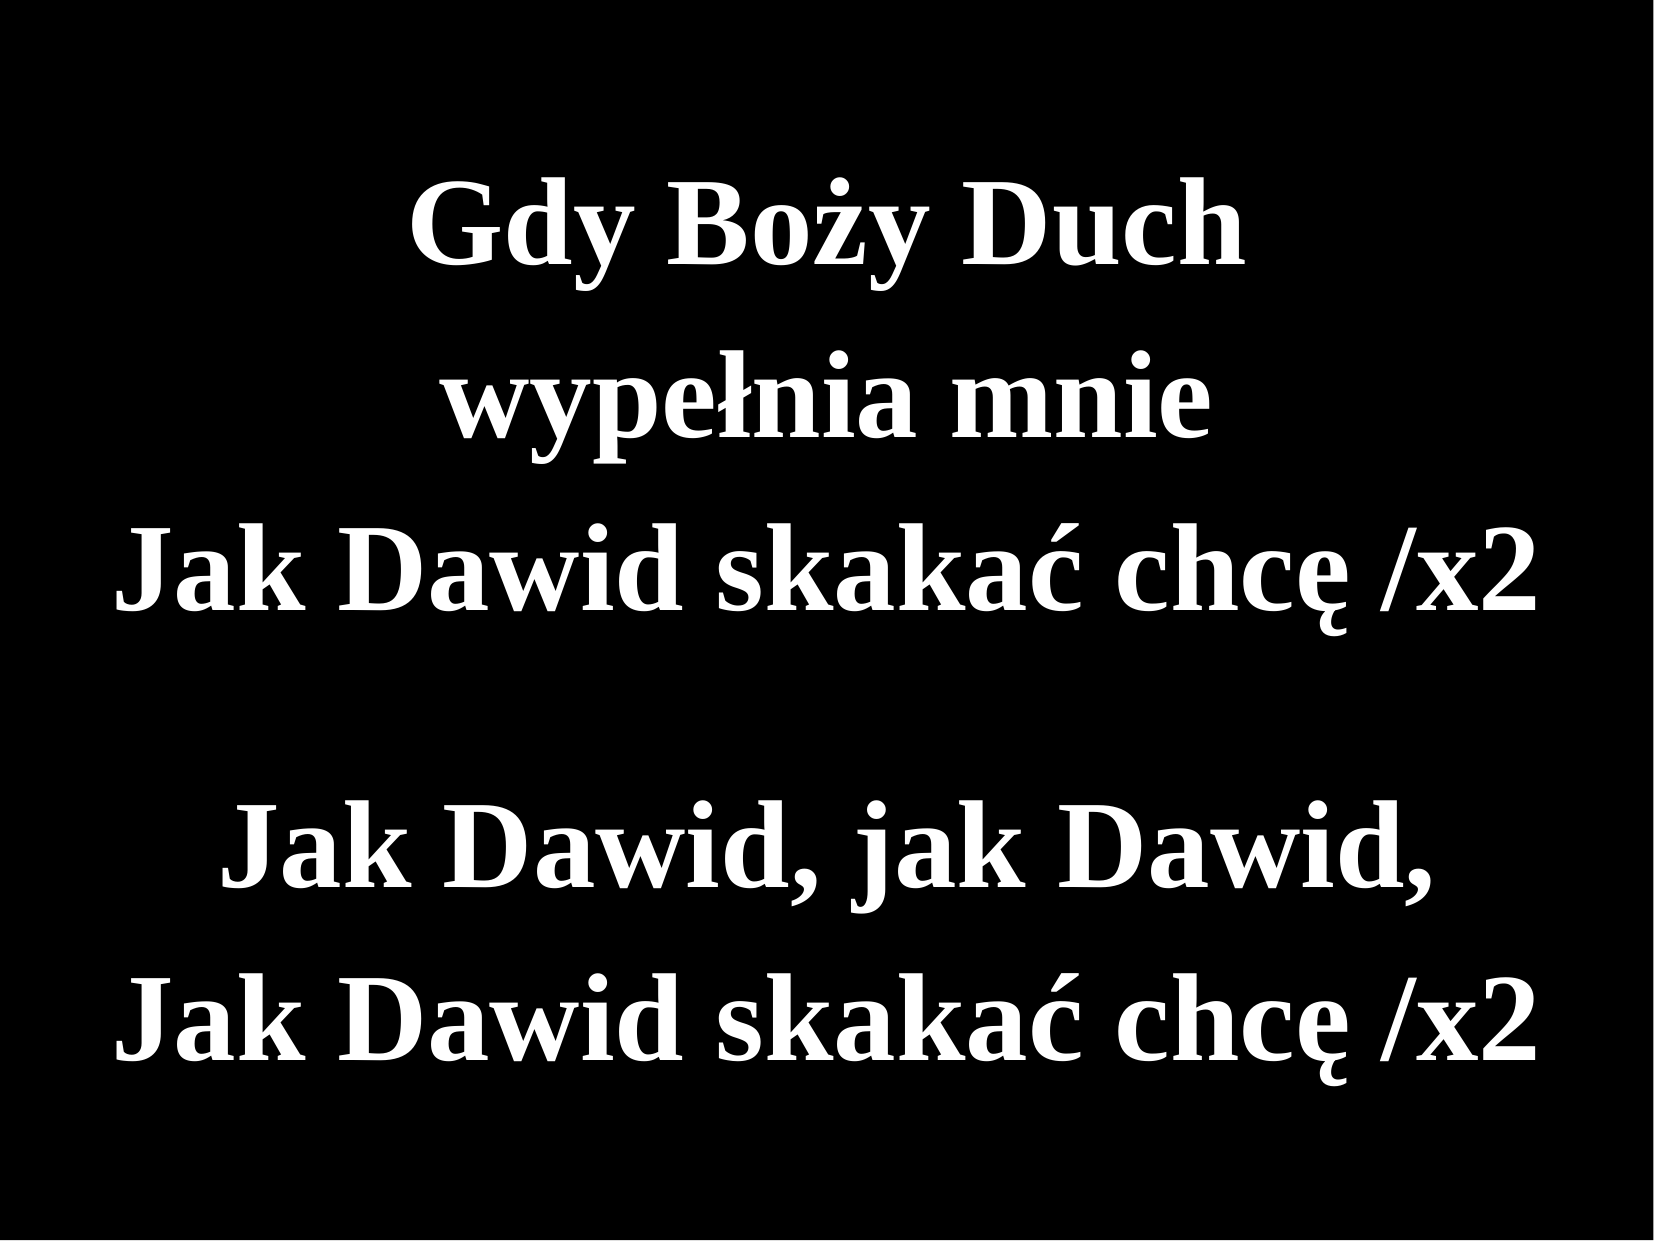

# Gdy Boży Duch ppp wypełnia mnie ppp Jak Dawid skakać chcę /x2 Jak Dawid, jak Dawid, ppp Jak Dawid skakać chcę /x2